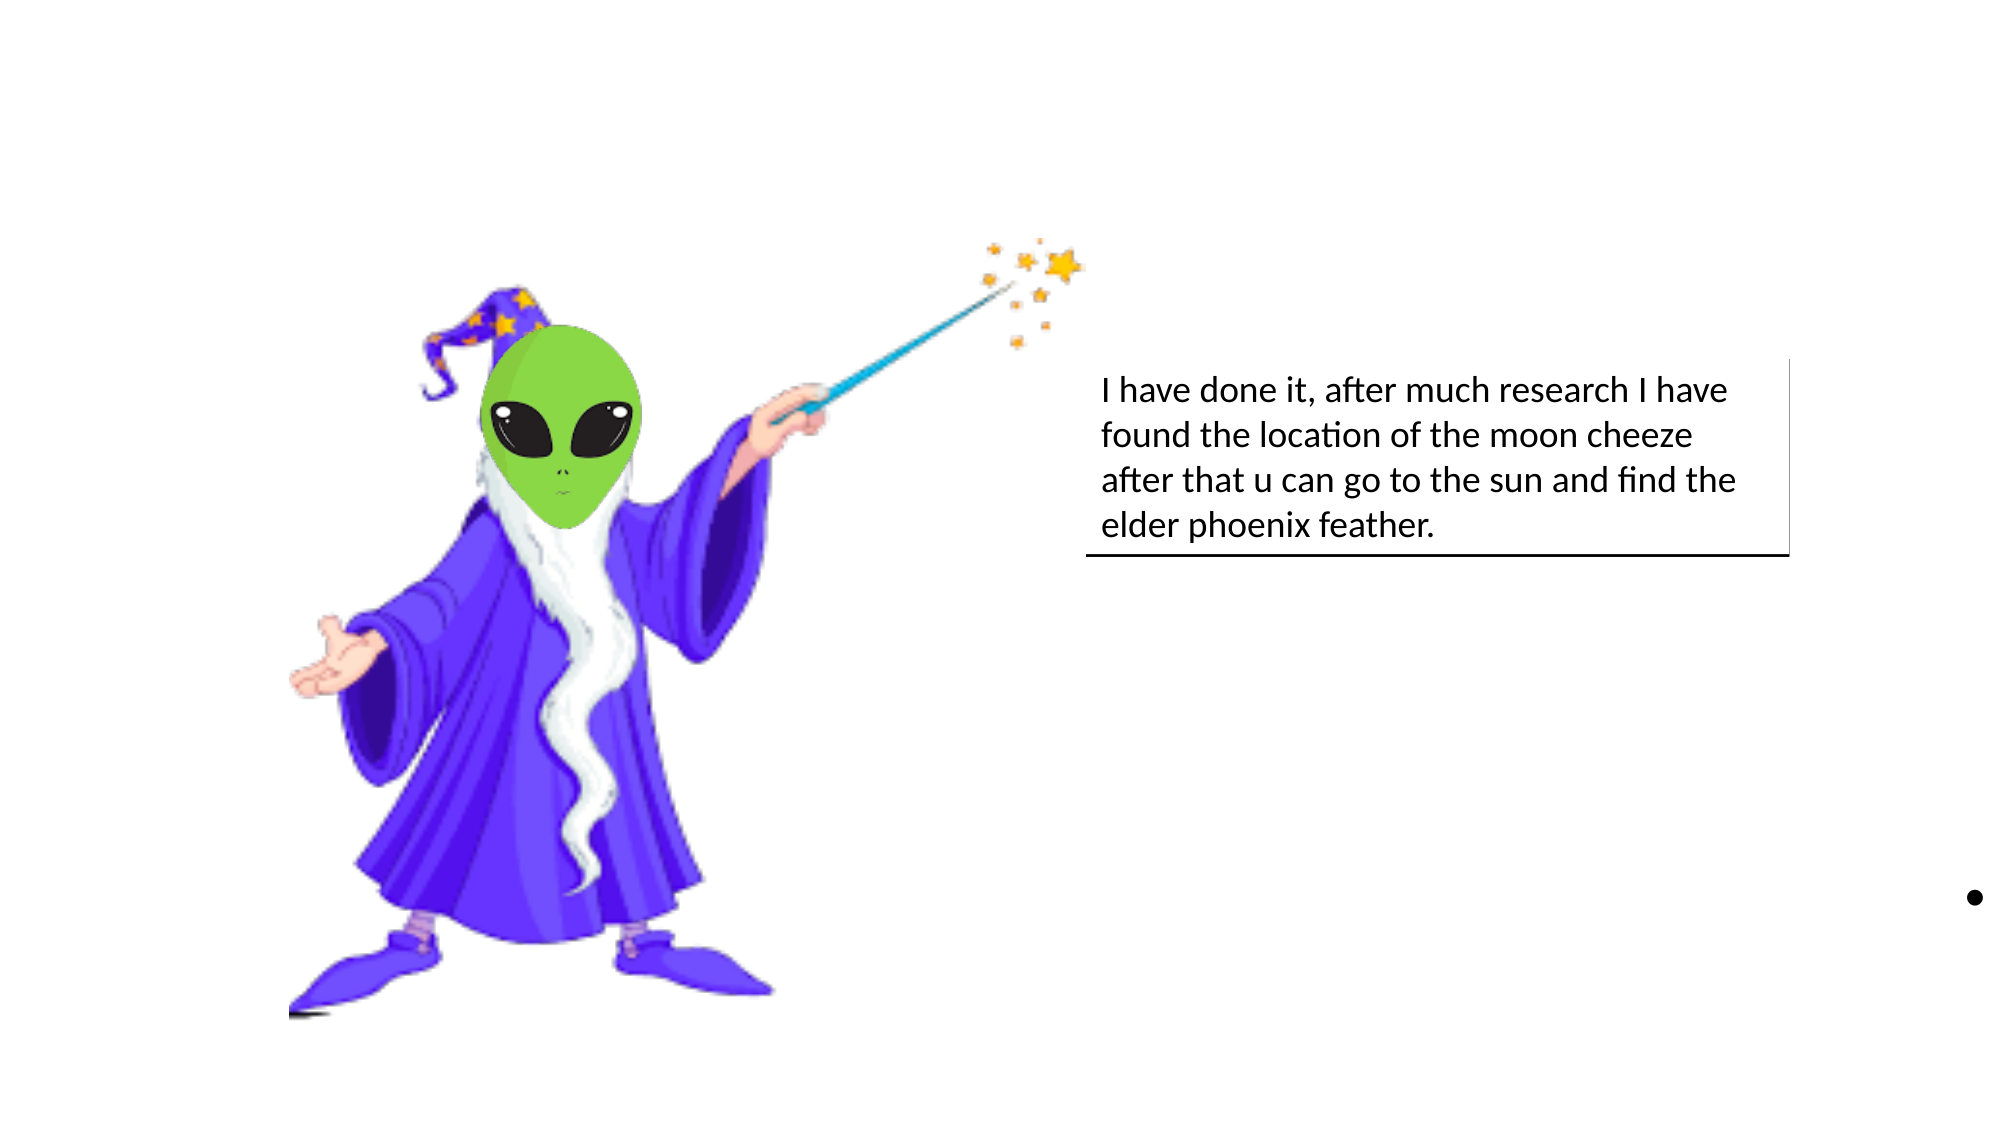

#
I have done it, after much research I have found the location of the moon cheeze after that u can go to the sun and find the elder phoenix feather.
e